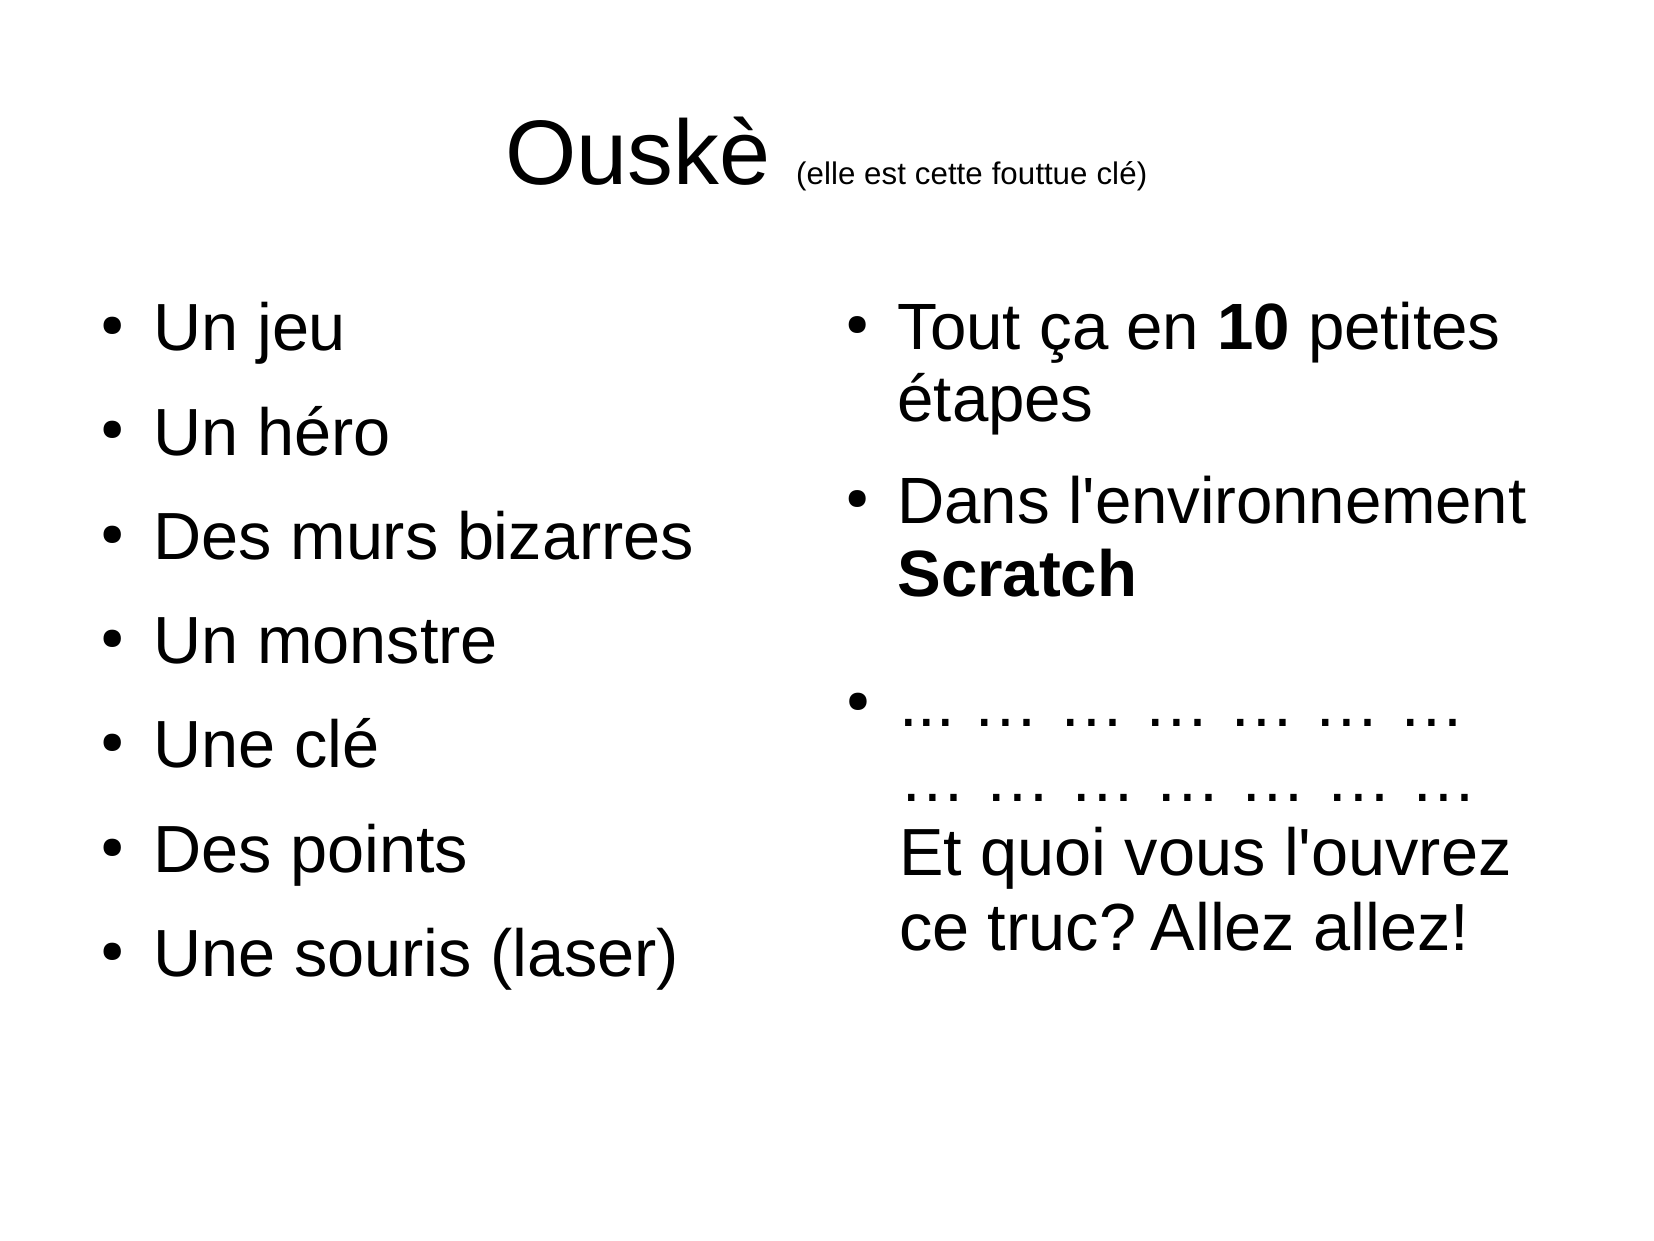

# Ouskè (elle est cette fouttue clé)
Un jeu
Un héro
Des murs bizarres
Un monstre
Une clé
Des points
Une souris (laser)
Tout ça en 10 petites étapes
Dans l'environnement Scratch
... … … … … … … … … … … … … … Et quoi vous l'ouvrez ce truc? Allez allez!